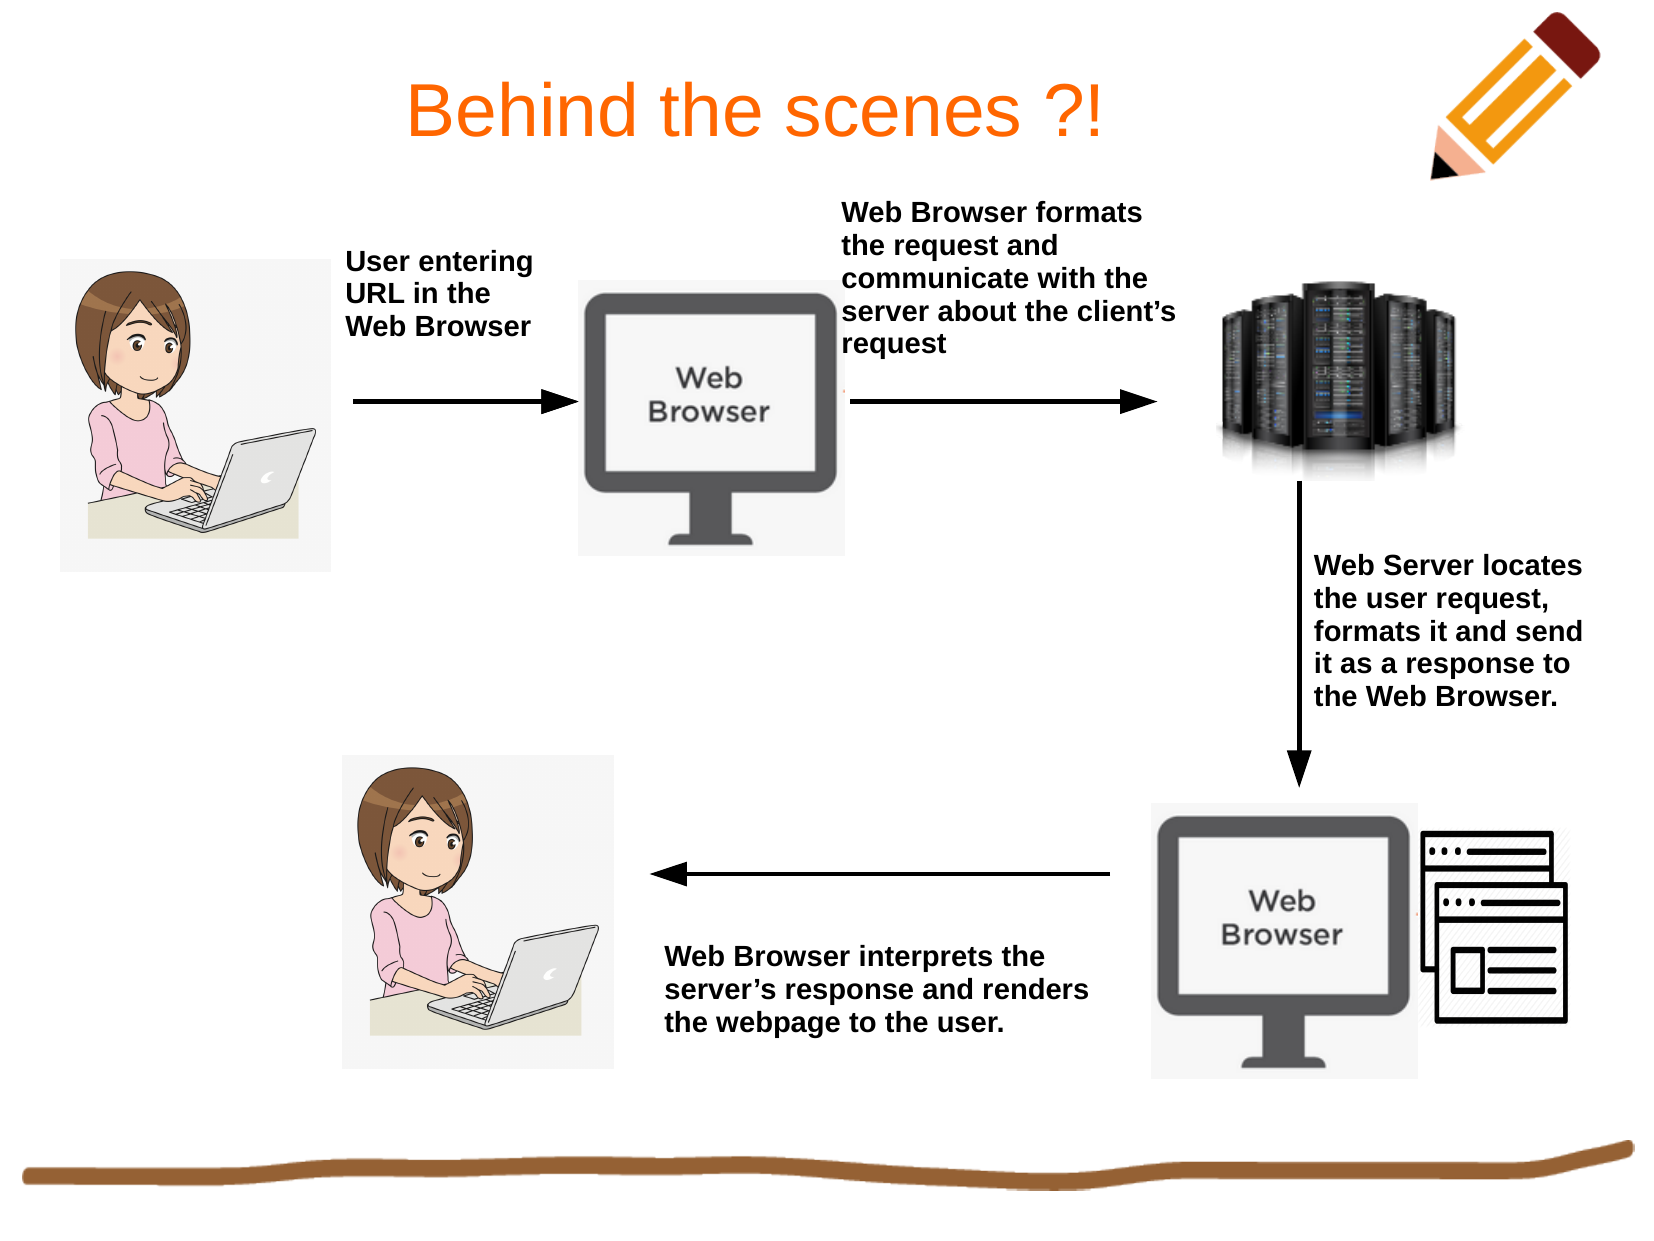

# Behind the scenes ?!
Web Browser formats the request and communicate with the server about the client’s request
User entering URL in the Web Browser
Web Server locates the user request, formats it and send it as a response to the Web Browser.
Web Browser interprets the server’s response and renders the webpage to the user.